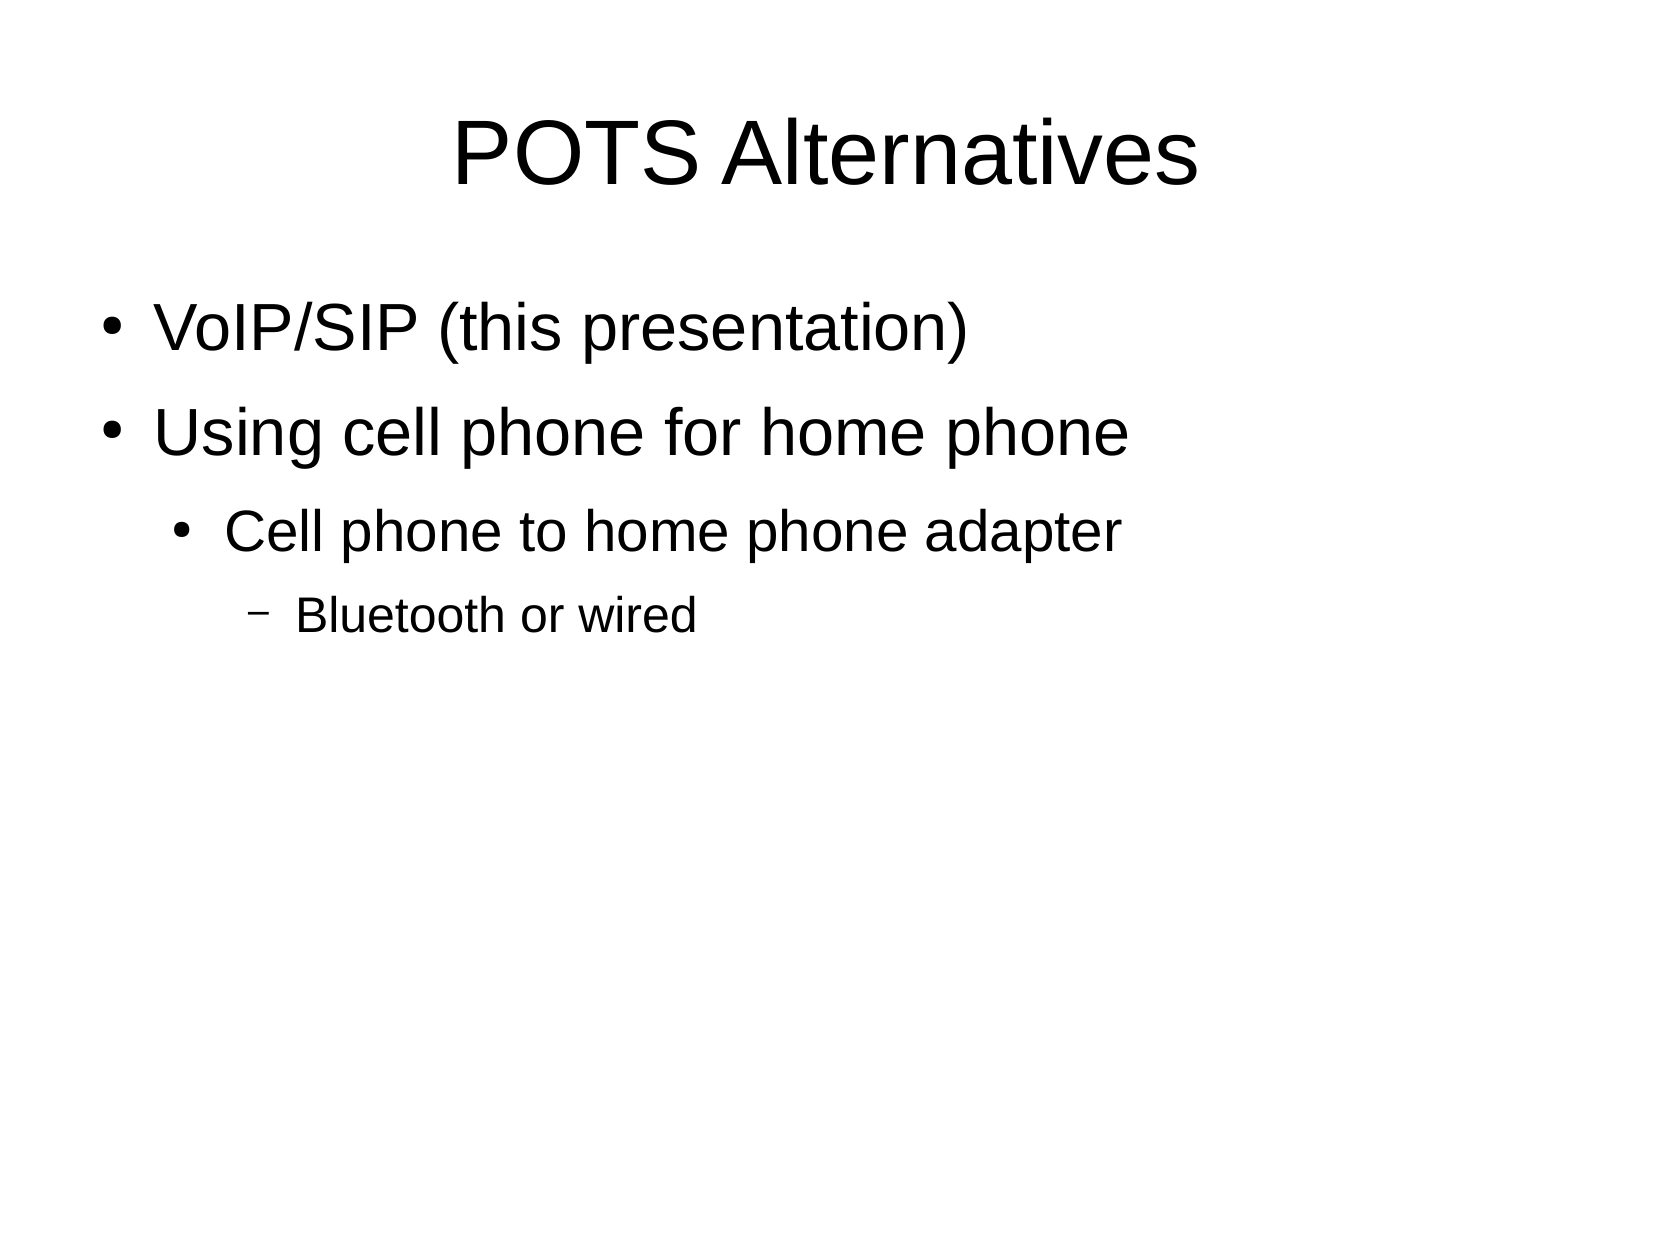

# POTS Alternatives
VoIP/SIP (this presentation)
Using cell phone for home phone
Cell phone to home phone adapter
Bluetooth or wired